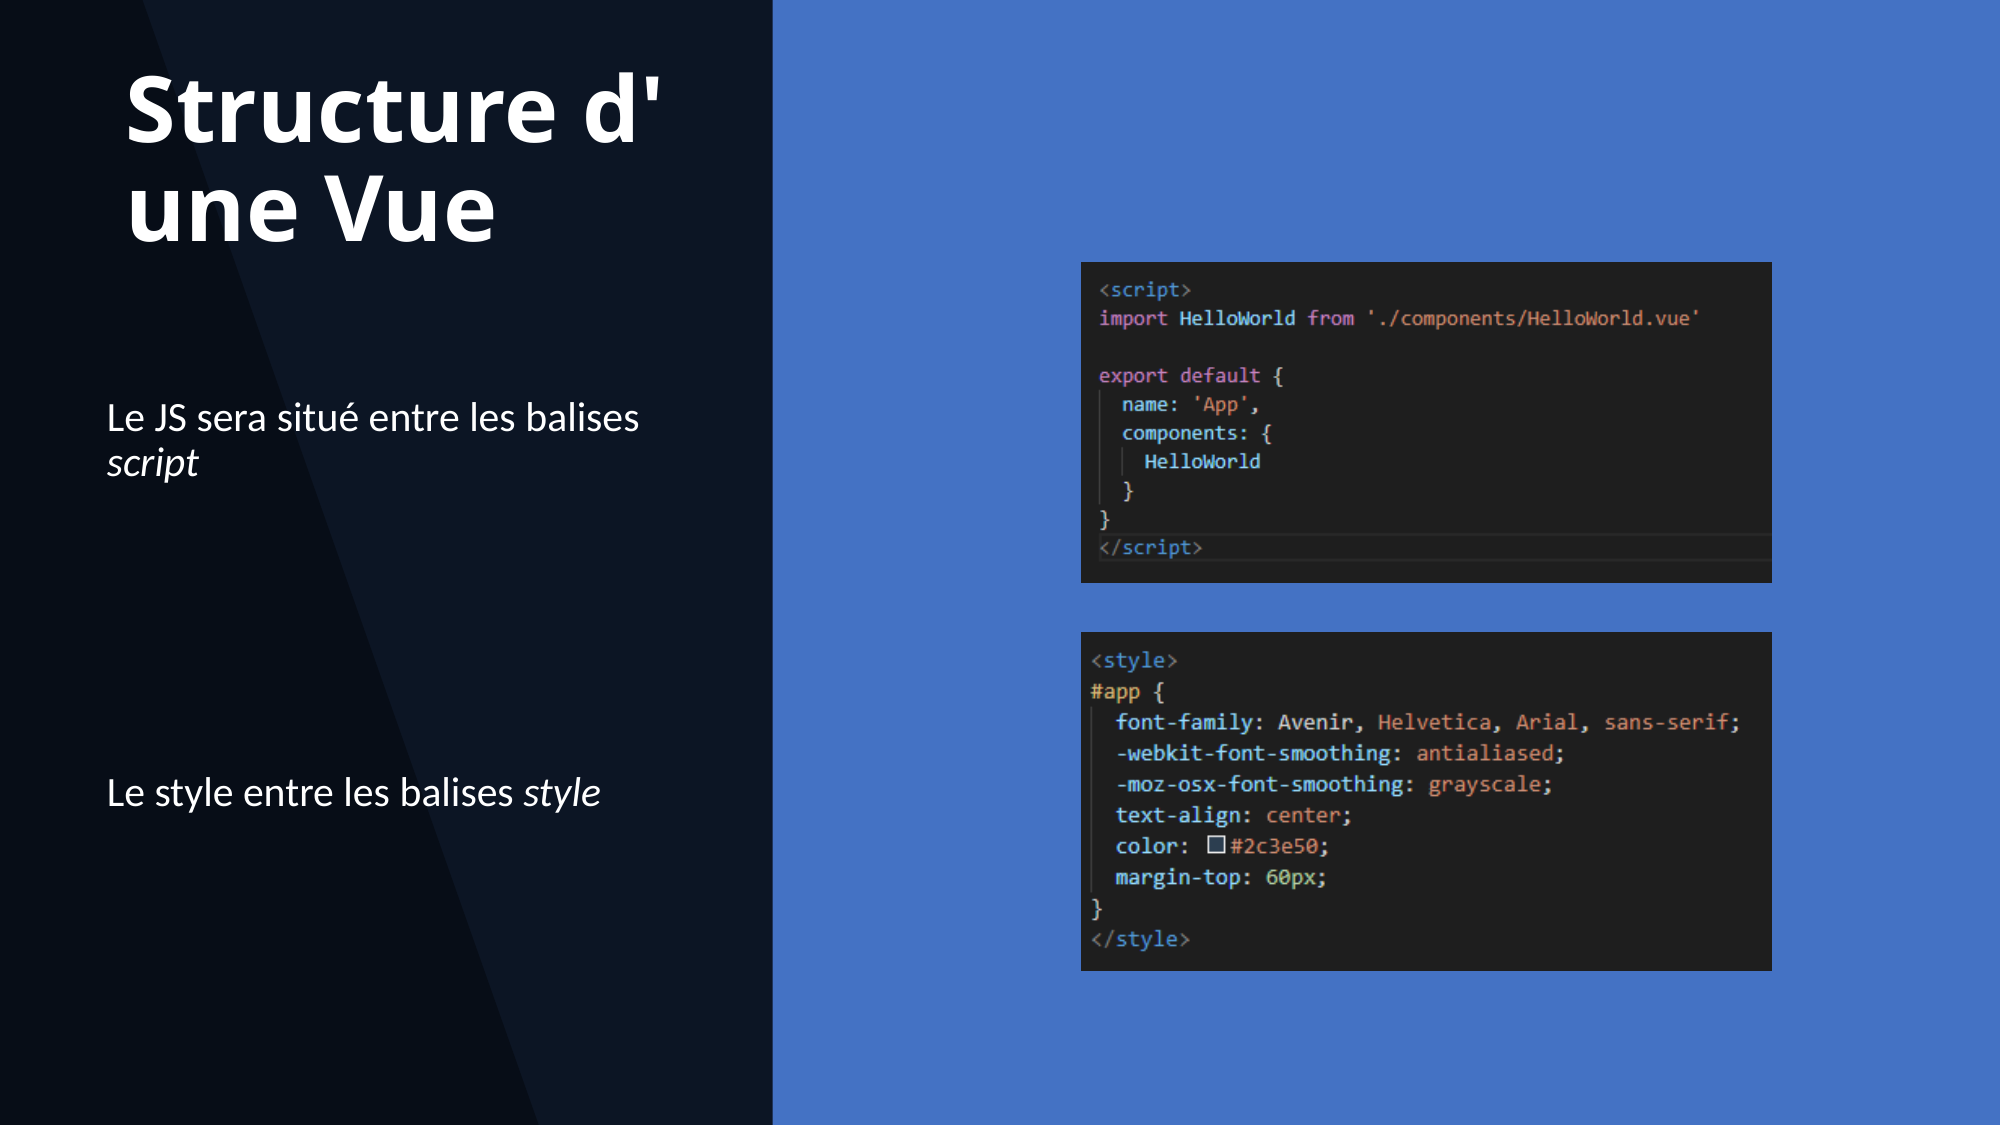

# Structure d'une Vue
Le JS sera situé entre les balises script
Le style entre les balises style